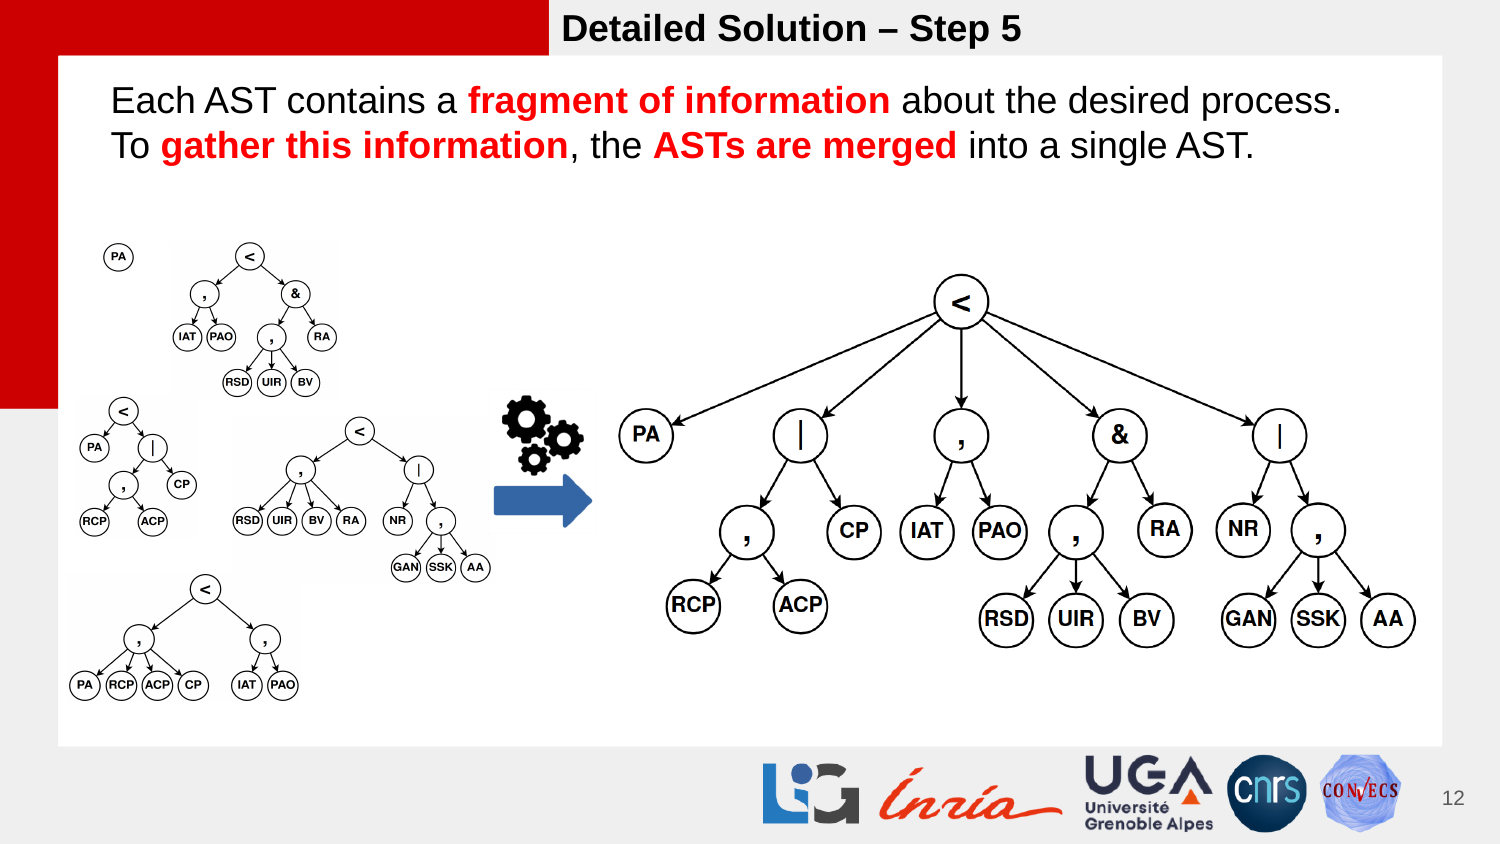

Detailed Solution – Step 5
Each AST contains a fragment of information about the desired process.
To gather this information, the ASTs are merged into a single AST.